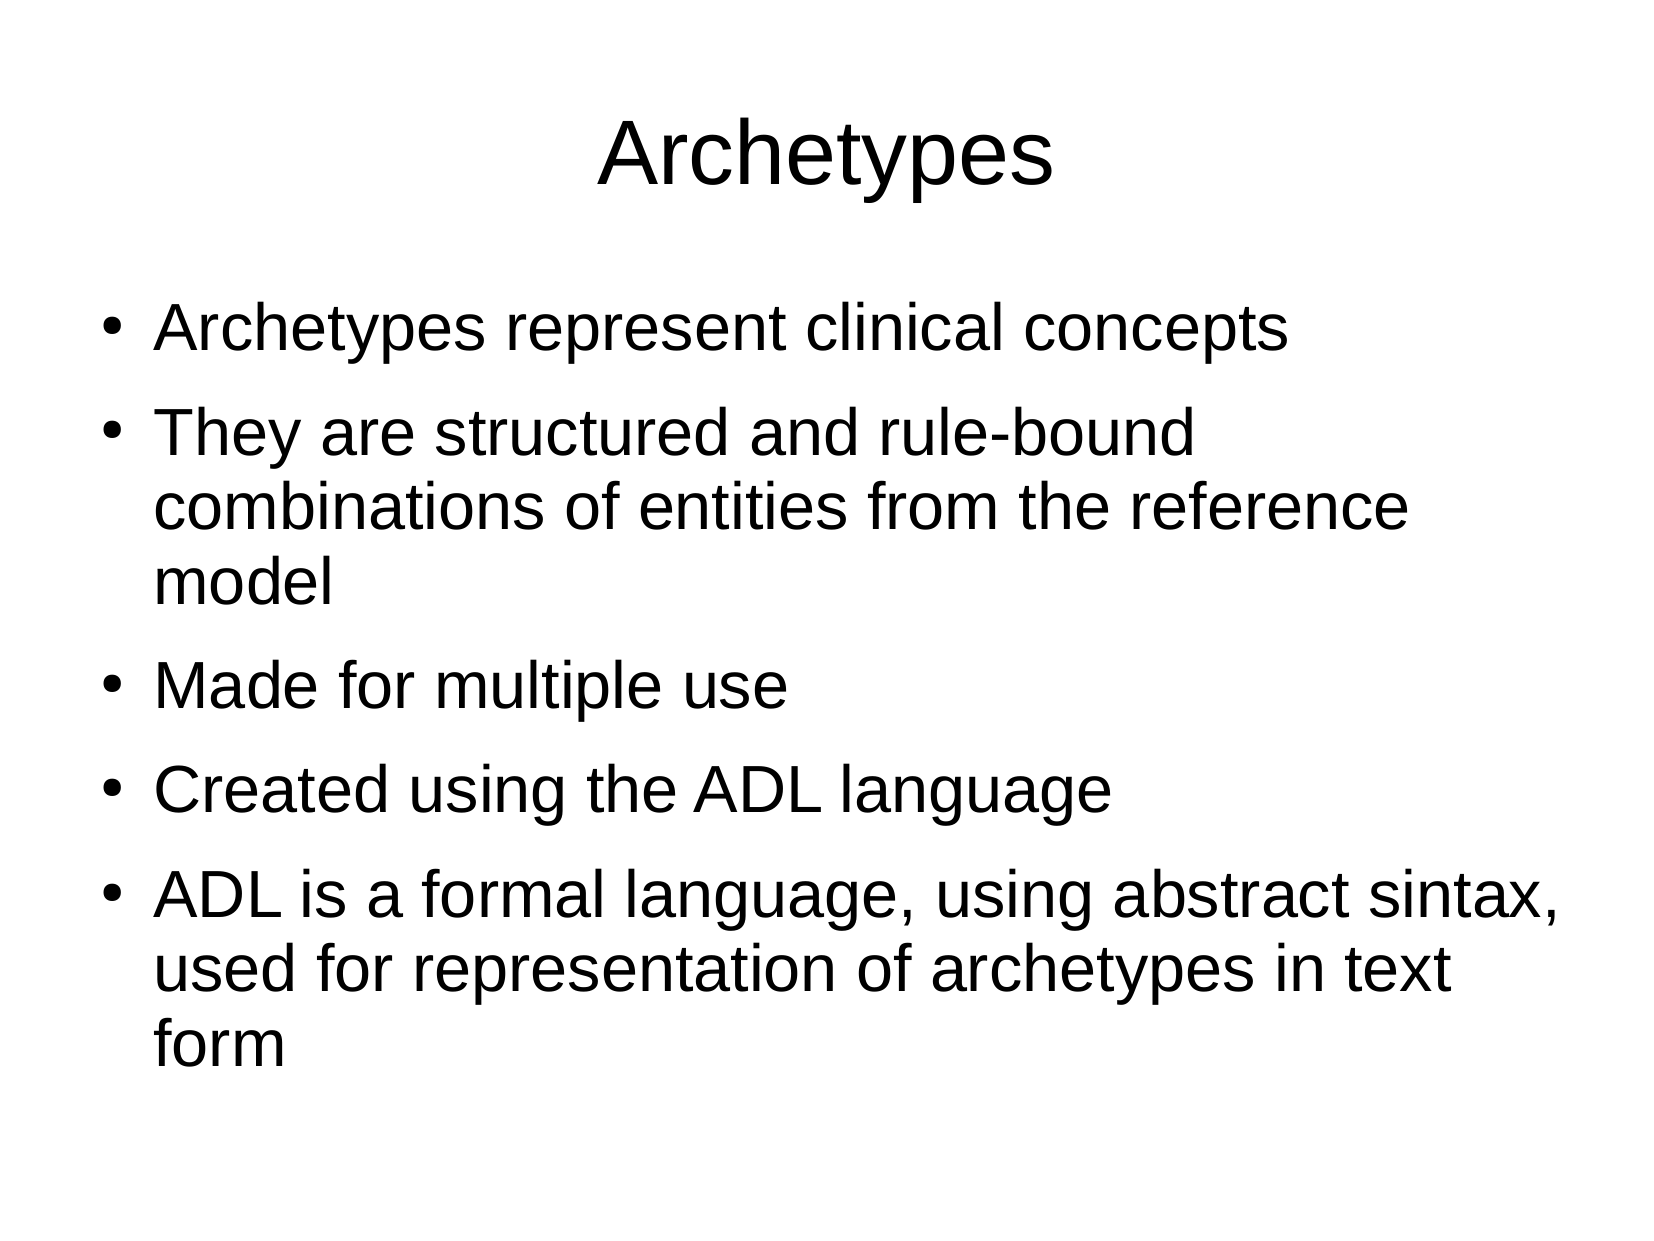

# Archetypes
Archetypes represent clinical concepts
They are structured and rule-bound combinations of entities from the reference model
Made for multiple use
Created using the ADL language
ADL is a formal language, using abstract sintax, used for representation of archetypes in text form